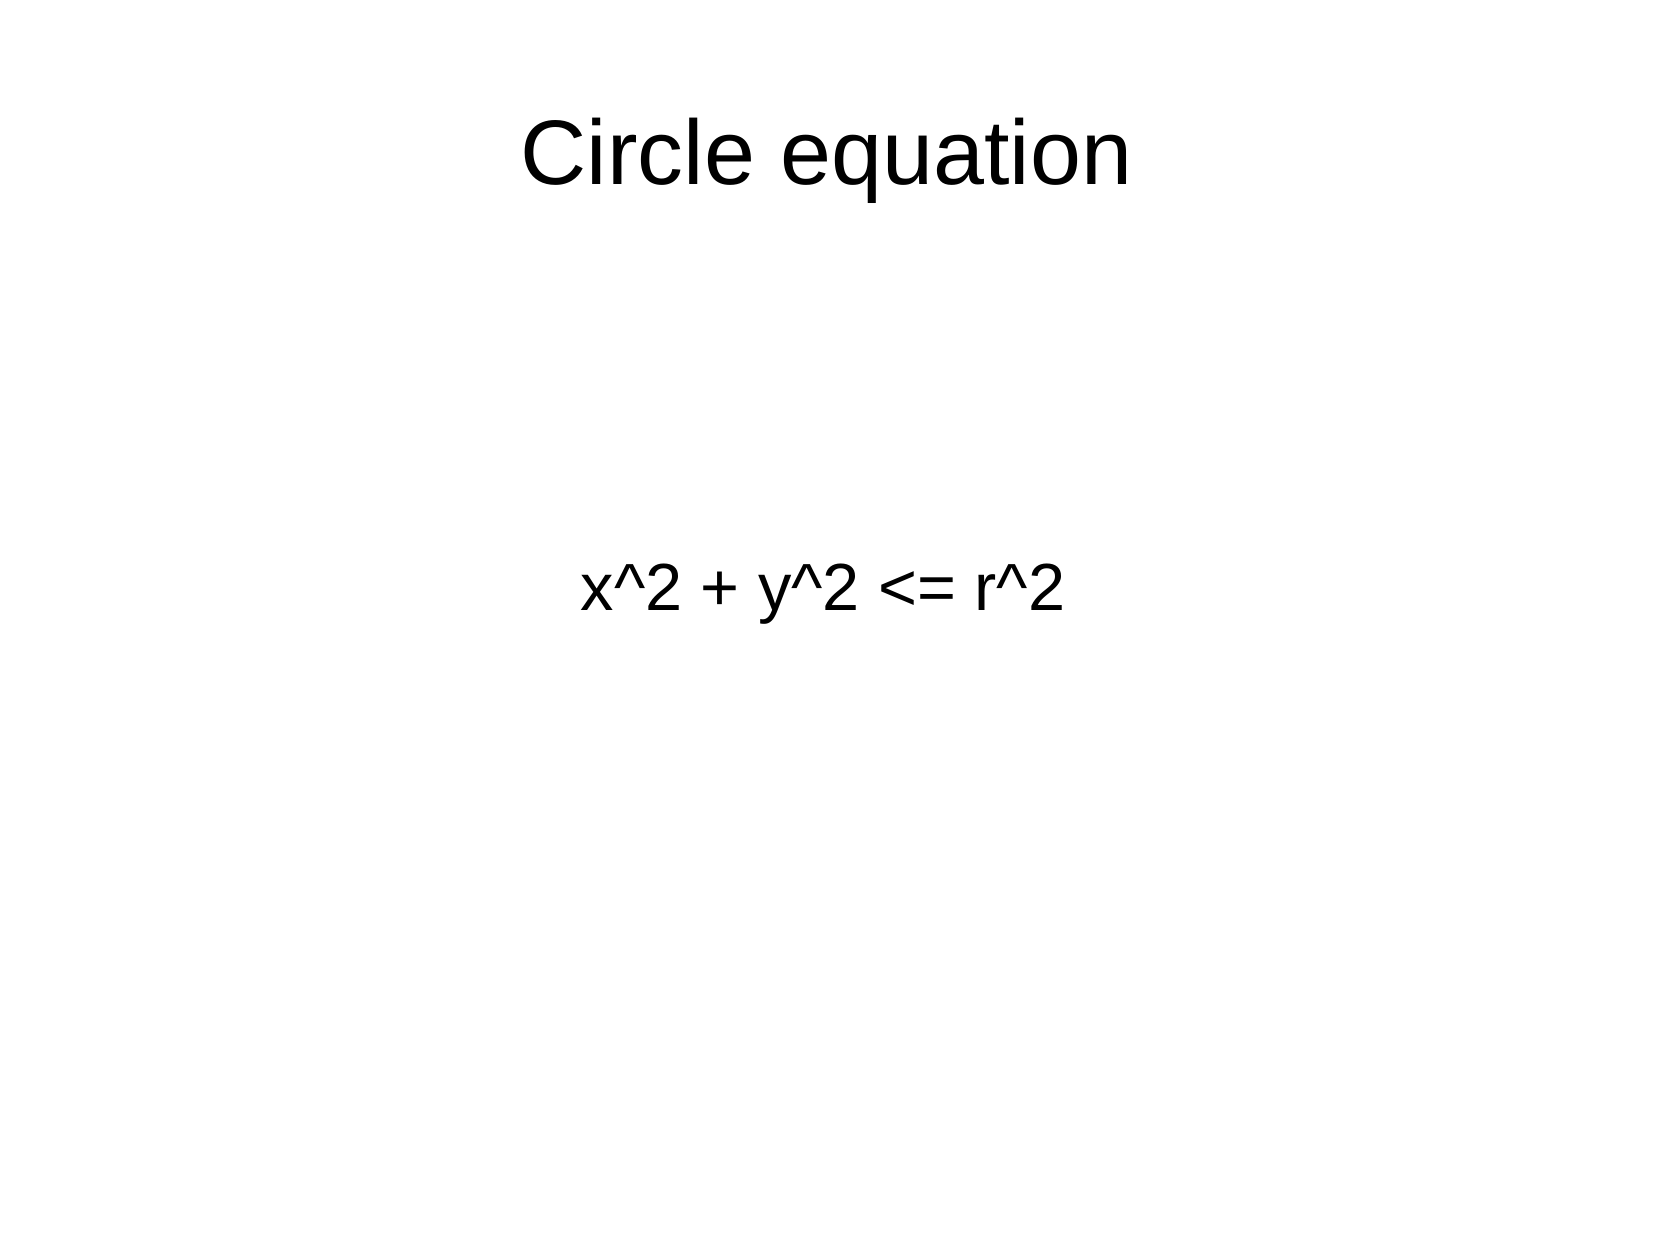

# Circle equation
x^2 + y^2 <= r^2